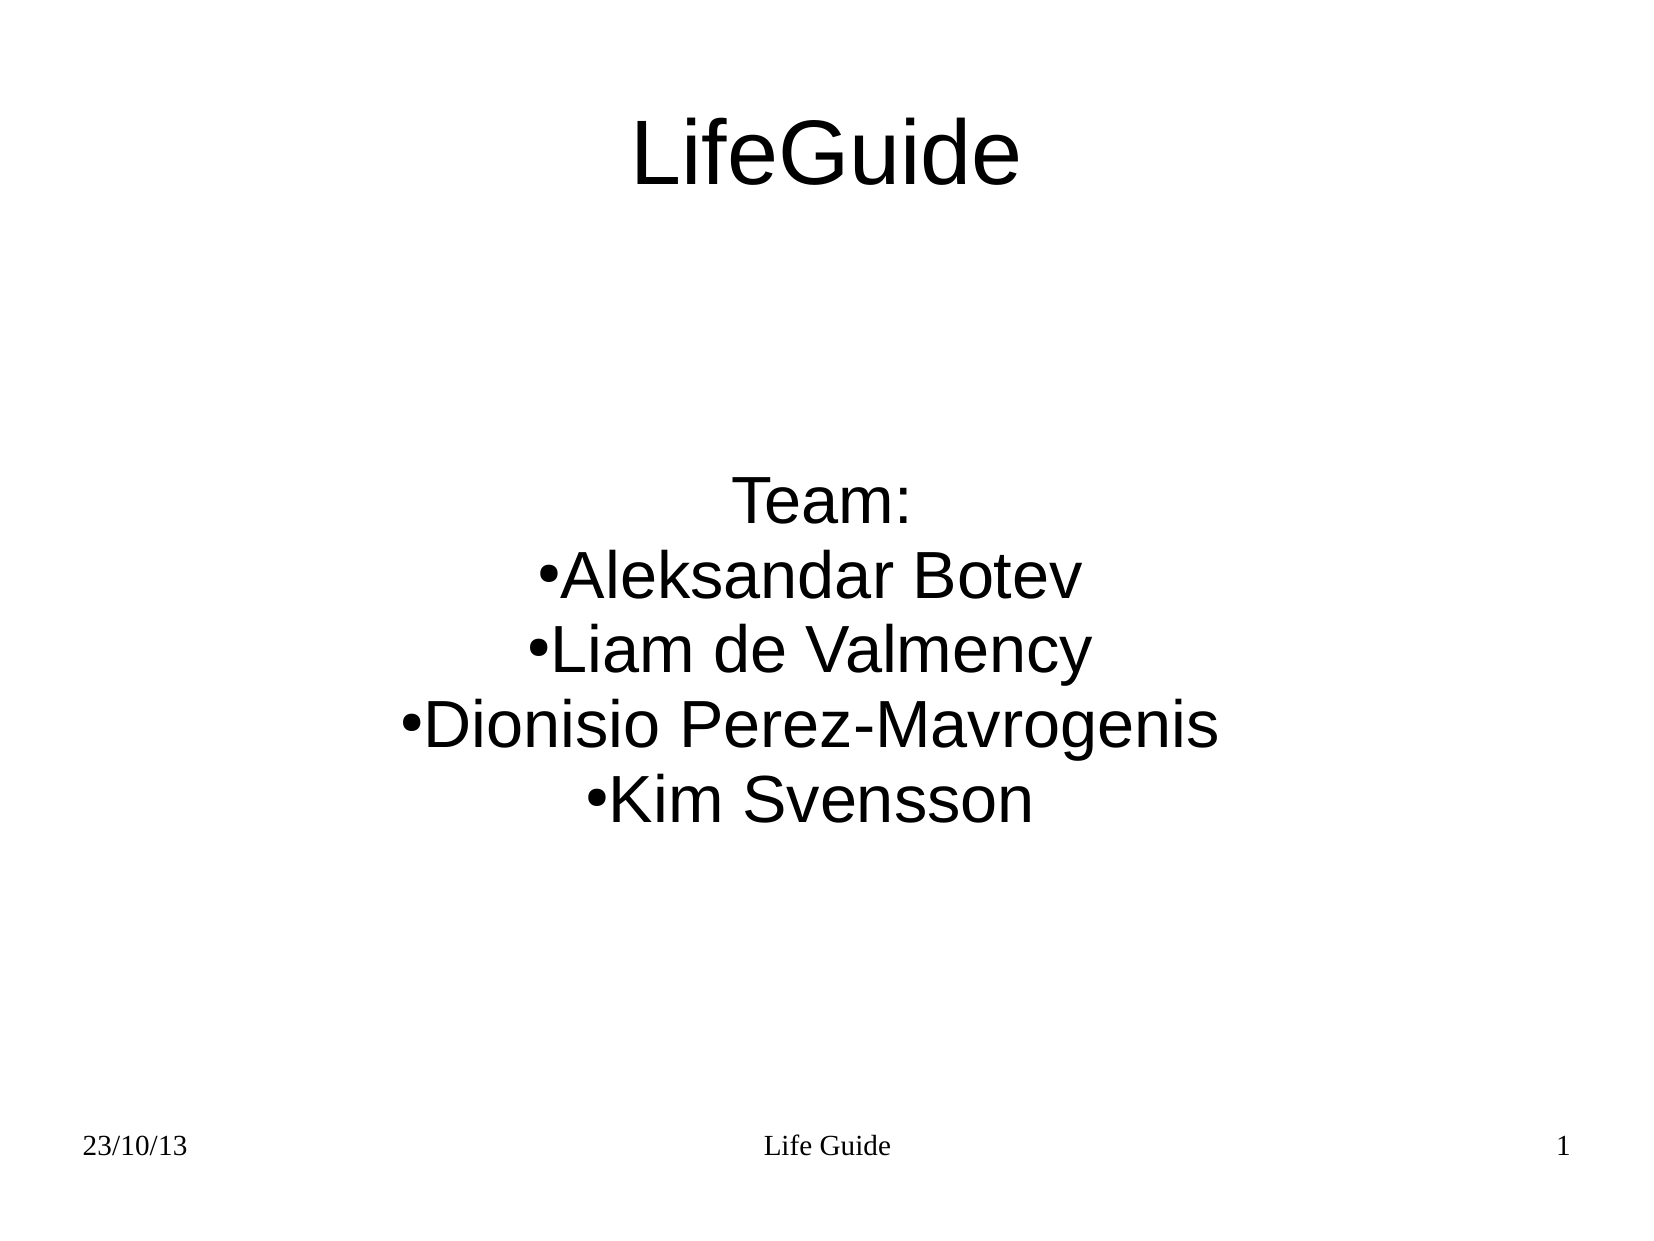

# LifeGuide
Team:
Aleksandar Botev
Liam de Valmency
Dionisio Perez-Mavrogenis
Kim Svensson
23/10/13
Life Guide
1